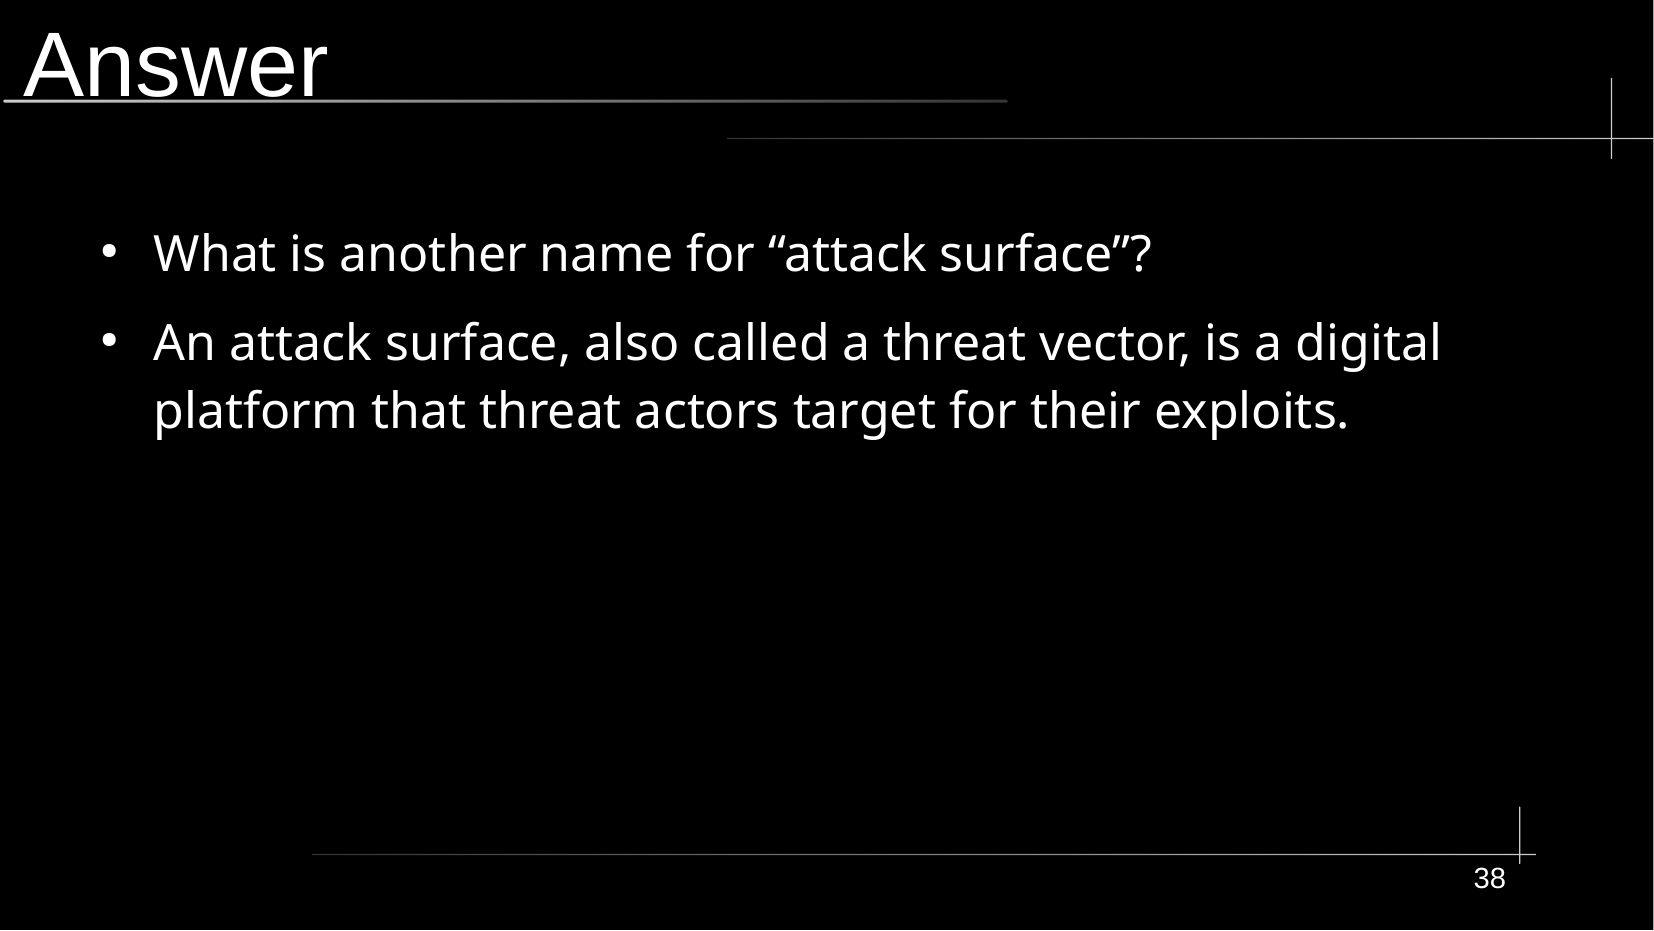

# Answer
What is another name for “attack surface”?
An attack surface, also called a threat vector, is a digital platform that threat actors target for their exploits.
38